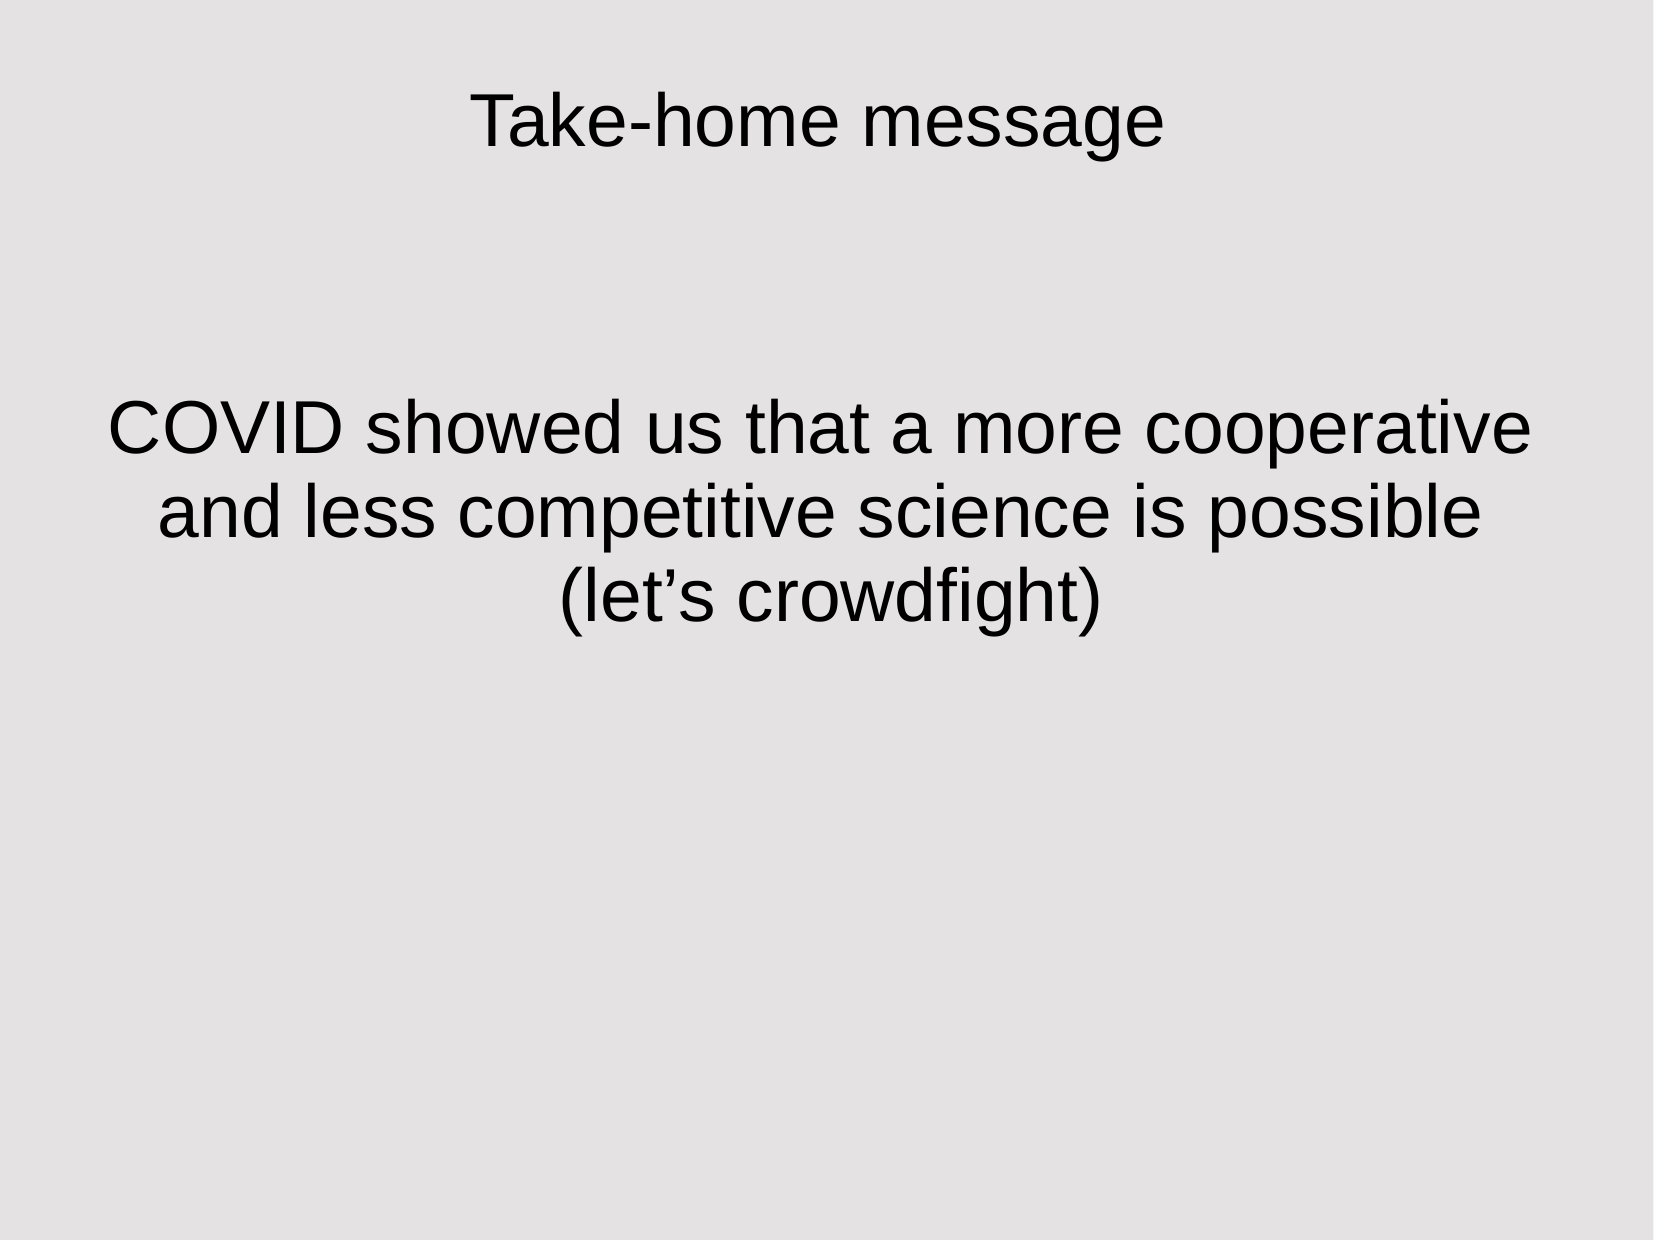

Take-home message
COVID showed us that a more cooperative and less competitive science is possible
 (let’s crowdfight)